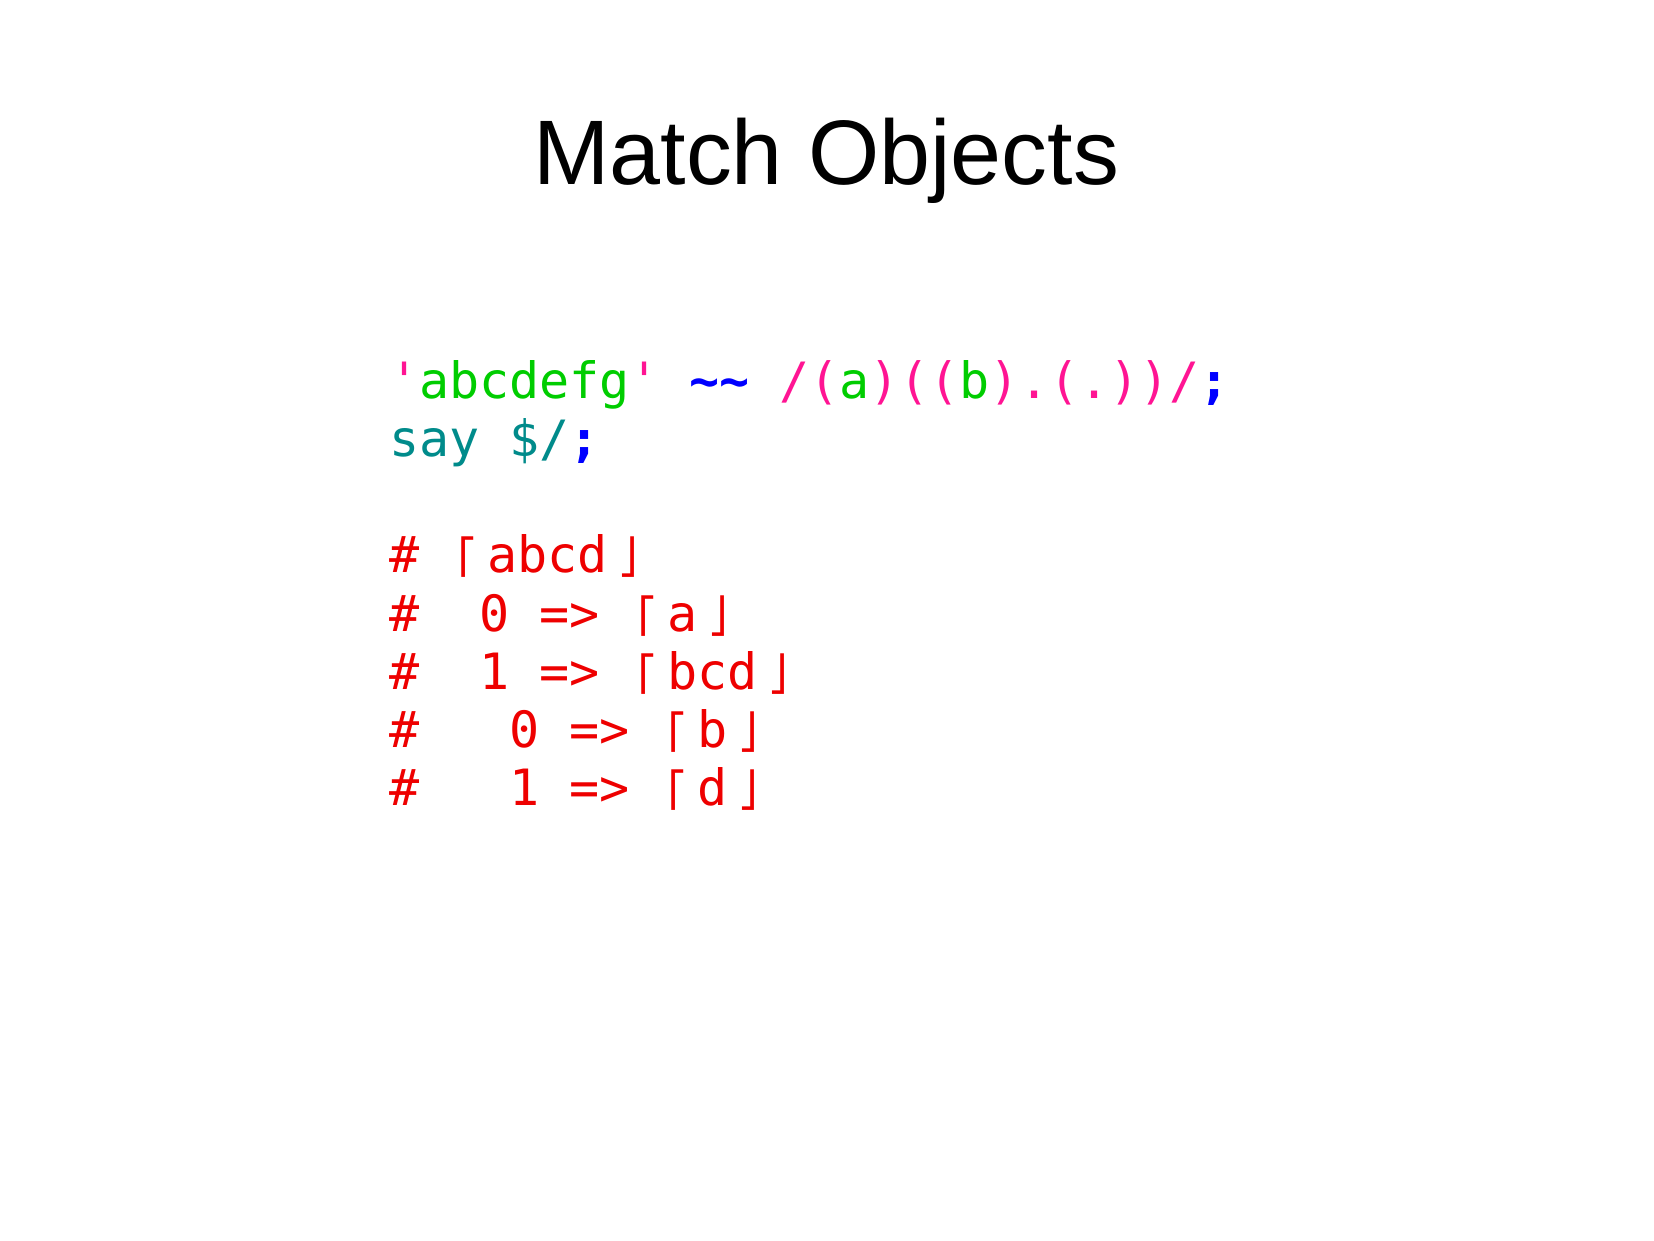

# Match Objects
'abcdefg' ~~ /(a)((b).(.))/;
say $/;
# ｢abcd｣
# 0 => ｢a｣
# 1 => ｢bcd｣
# 0 => ｢b｣
# 1 => ｢d｣